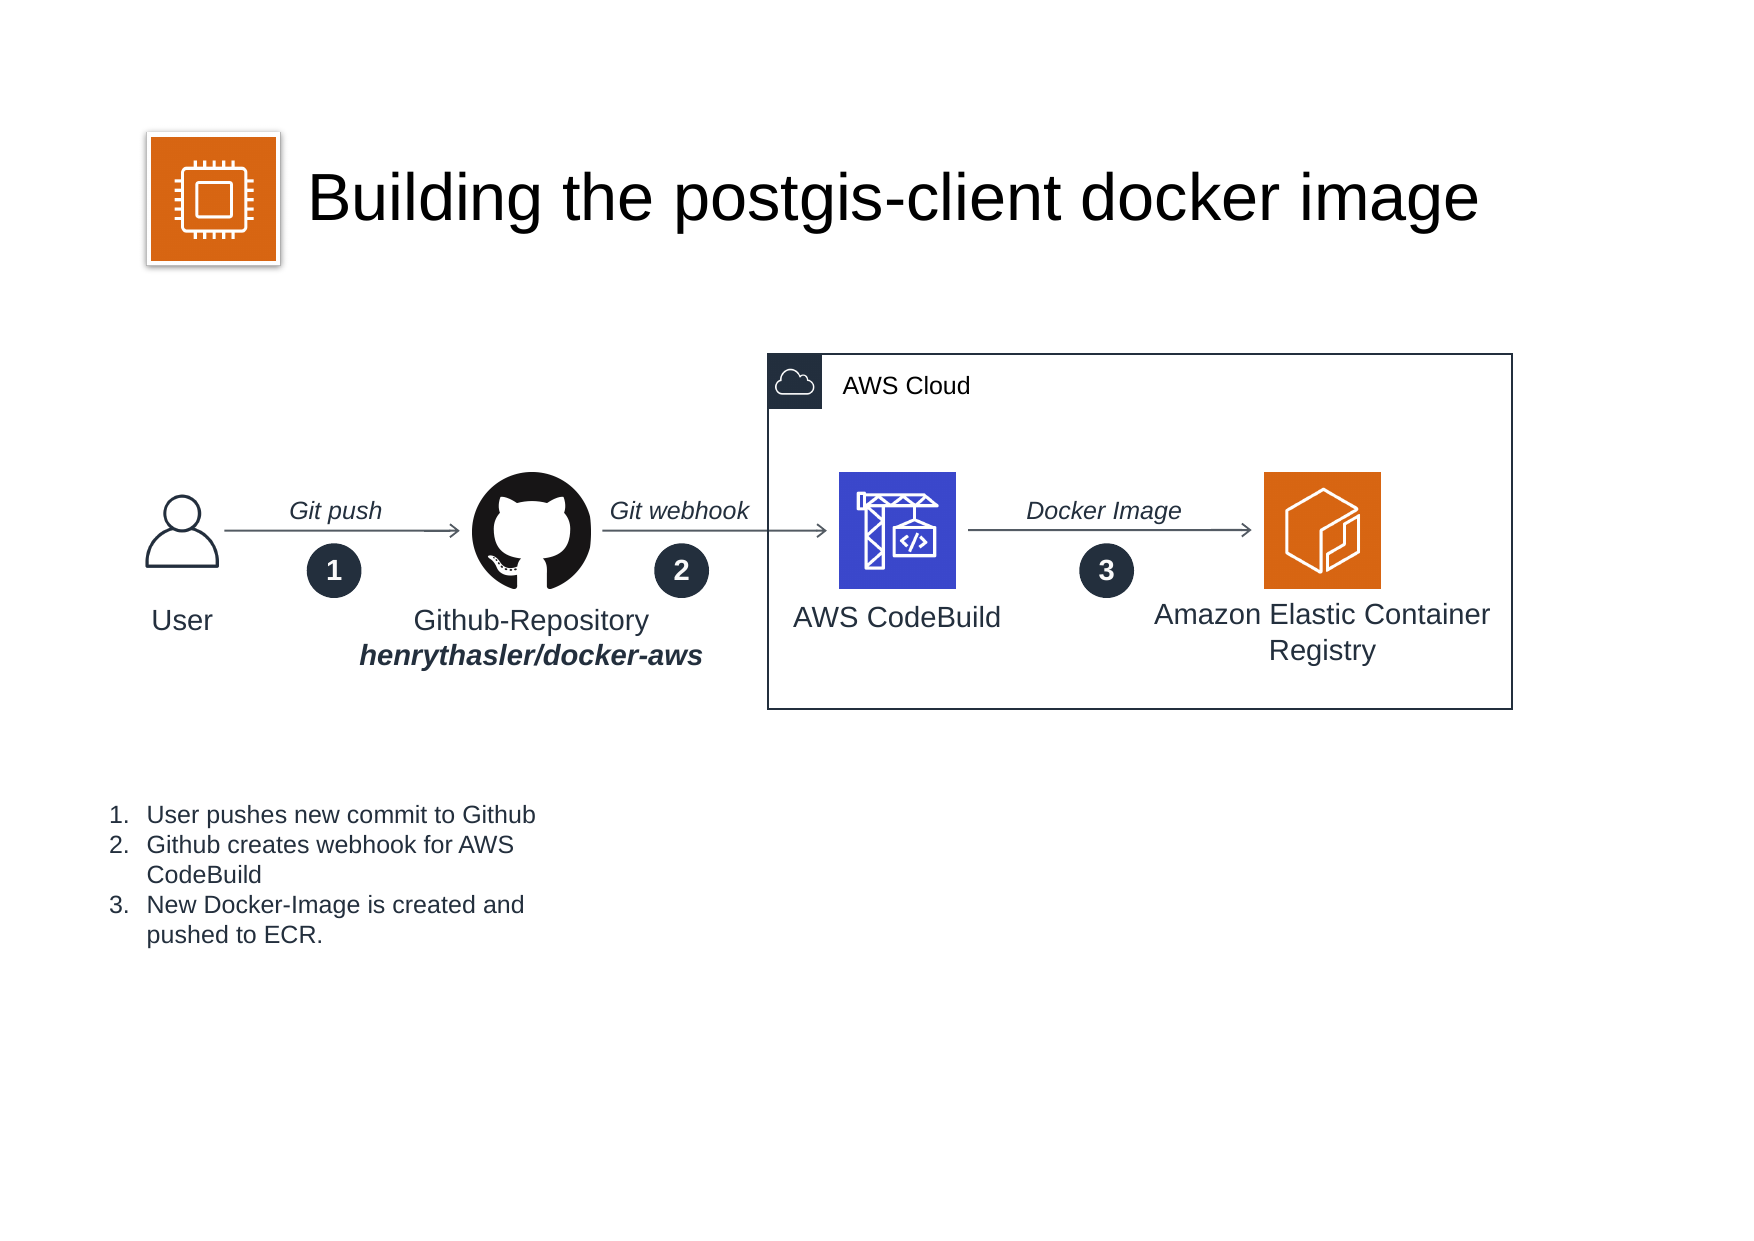

# Building the postgis-client docker image
AWS Cloud
Git push
Git webhook
Docker Image
1
2
3
Amazon Elastic Container Registry
AWS CodeBuild
User
Github-Repository
henrythasler/docker-aws
User pushes new commit to Github
Github creates webhook for AWS CodeBuild
New Docker-Image is created and pushed to ECR.